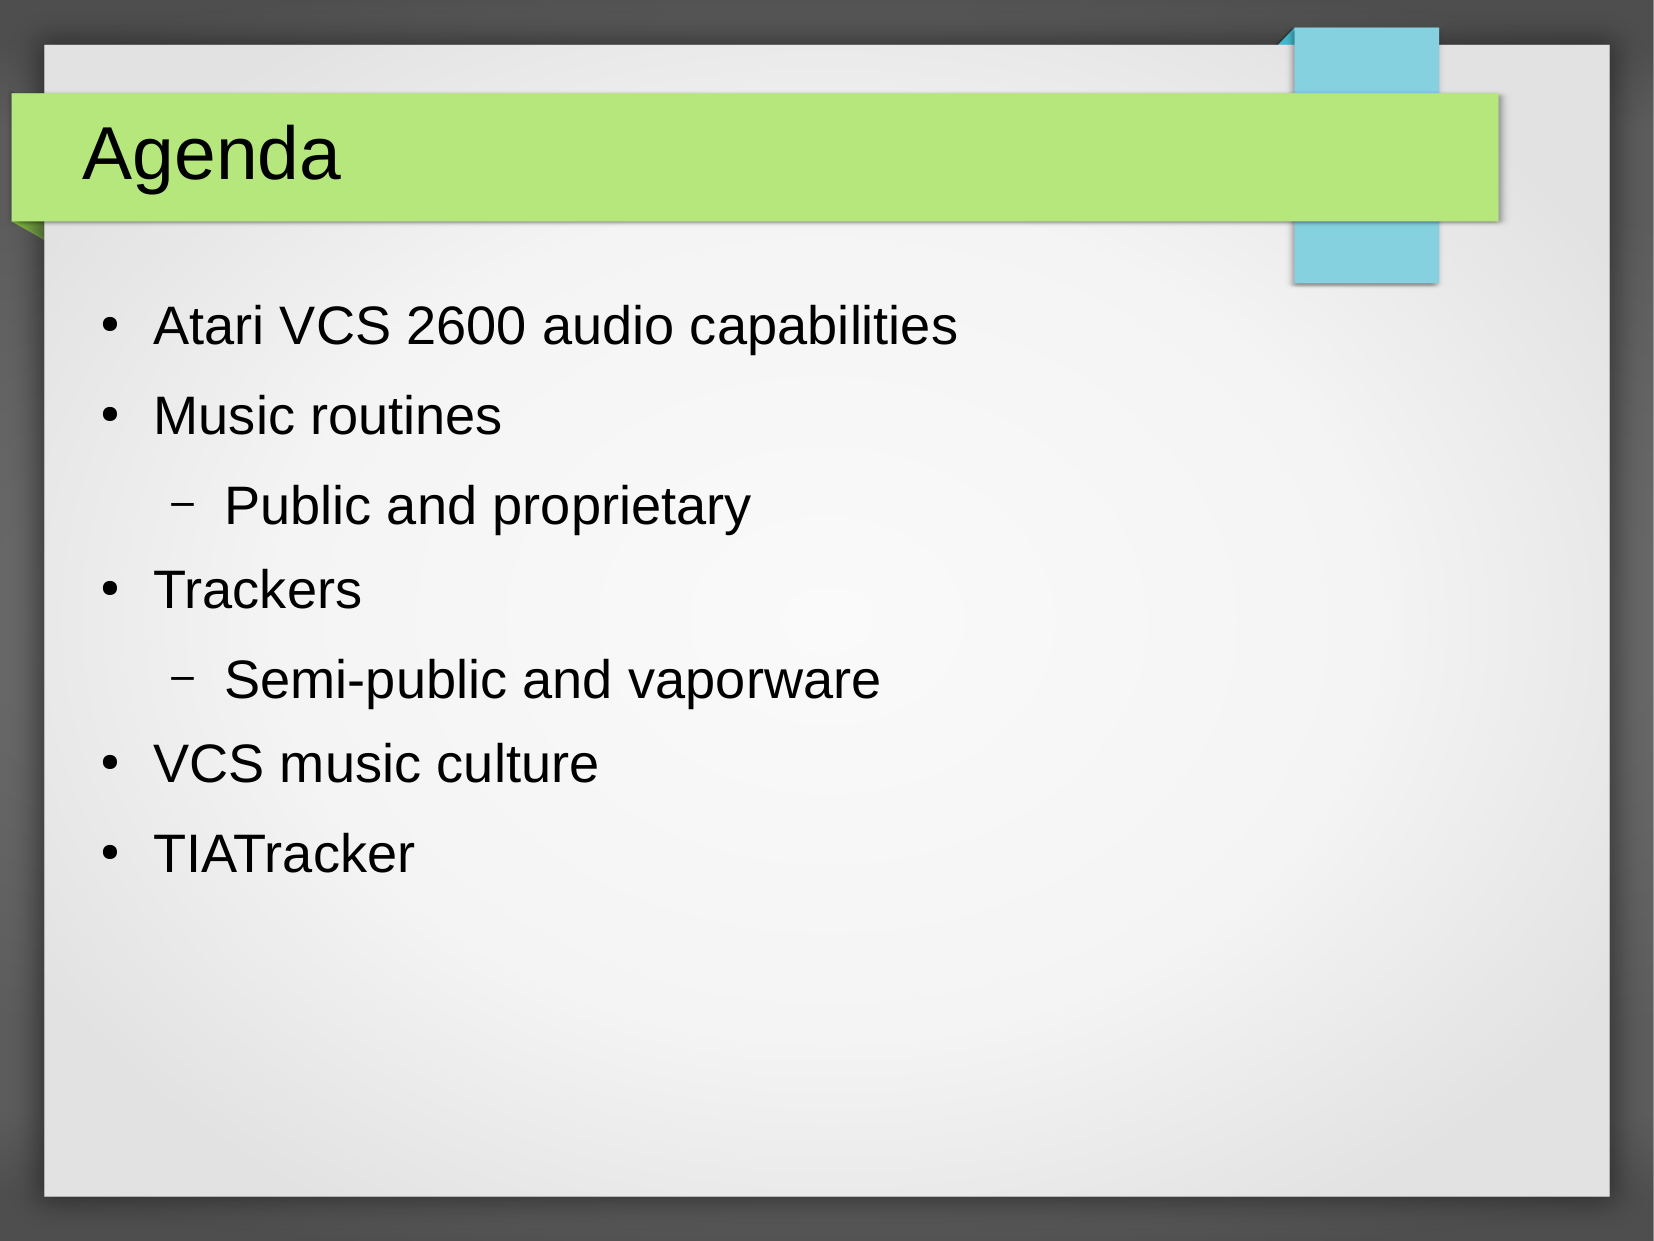

# Agenda
Atari VCS 2600 audio capabilities
Music routines
Public and proprietary
Trackers
Semi-public and vaporware
VCS music culture
TIATracker